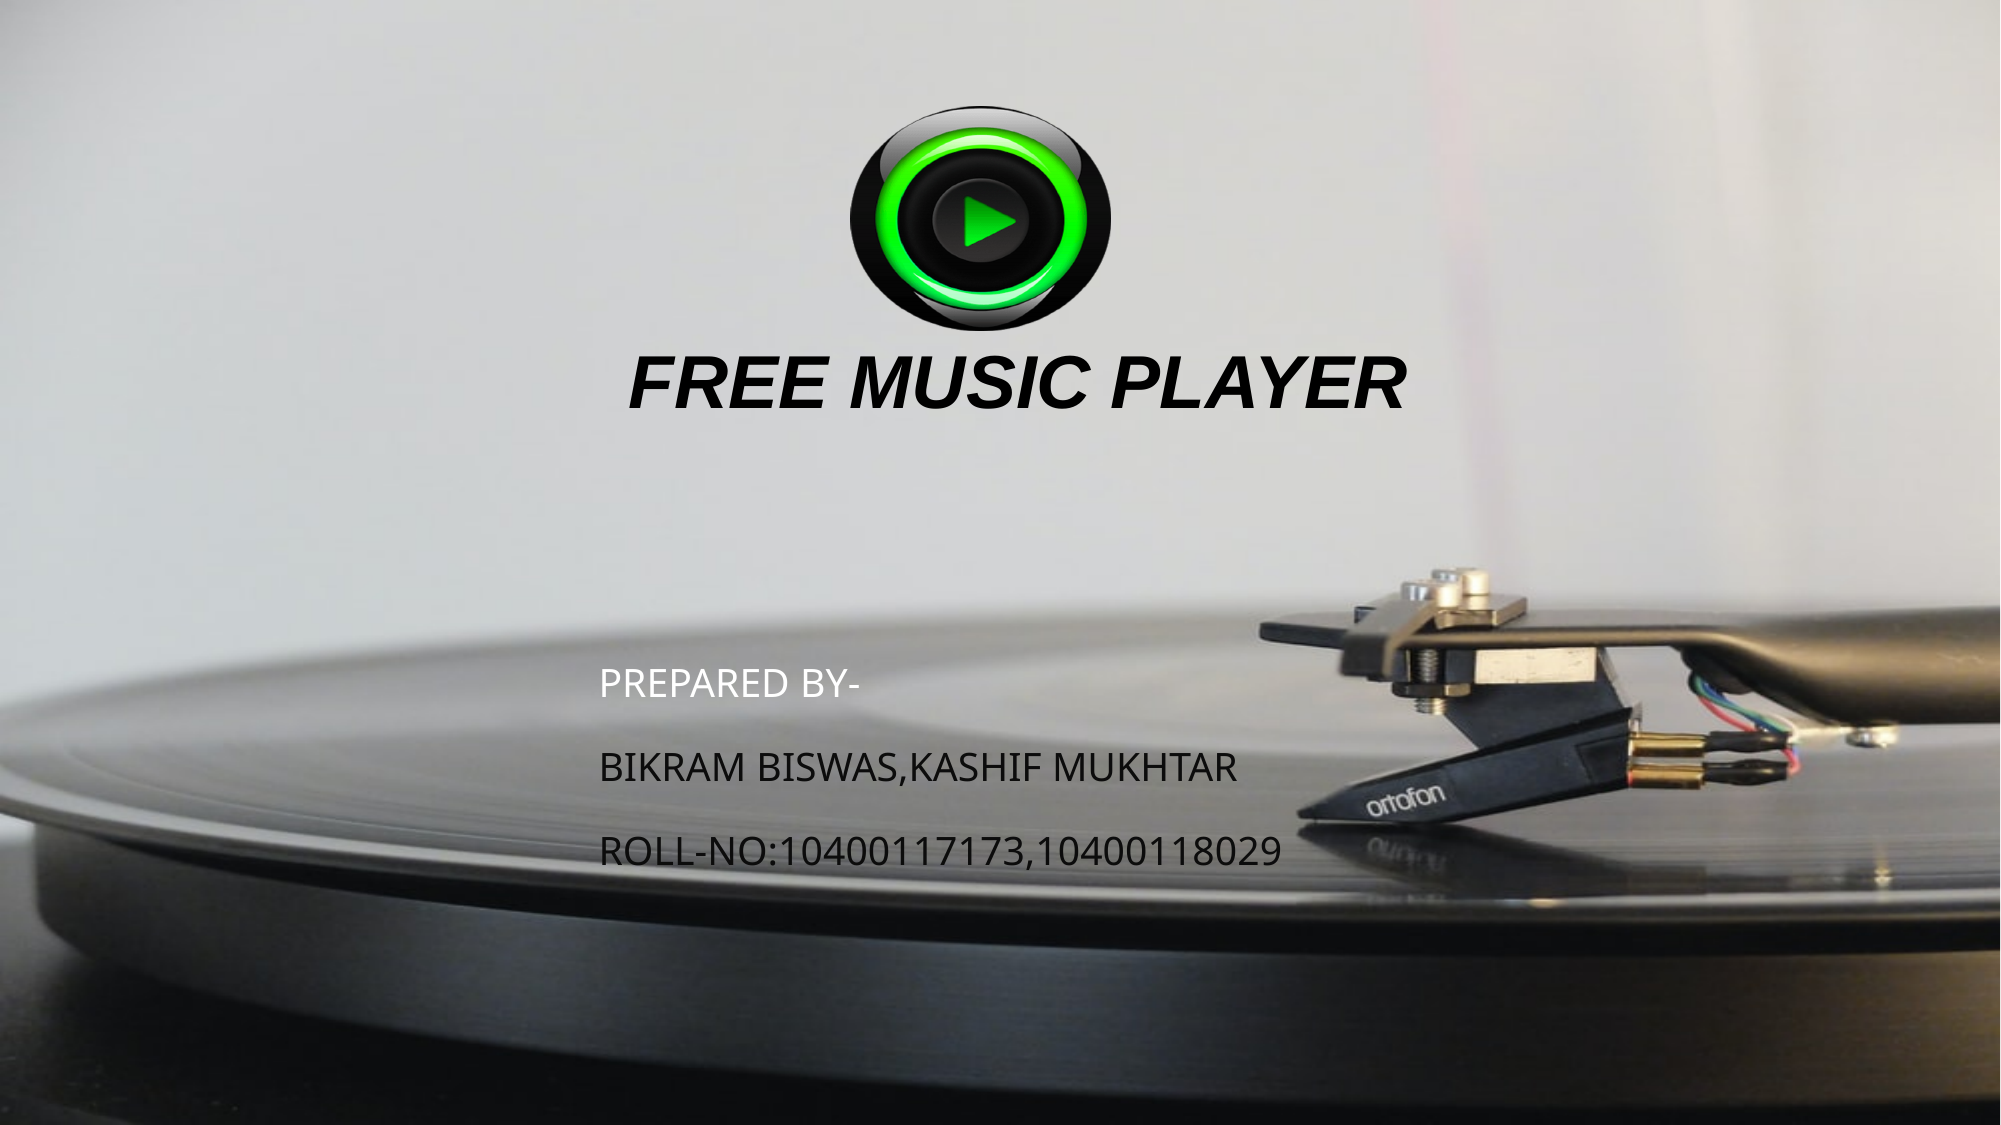

FREE MUSIC PLAYER
PREPARED BY-
BIKRAM BISWAS,KASHIF MUKHTAR
ROLL-NO:10400117173,10400118029